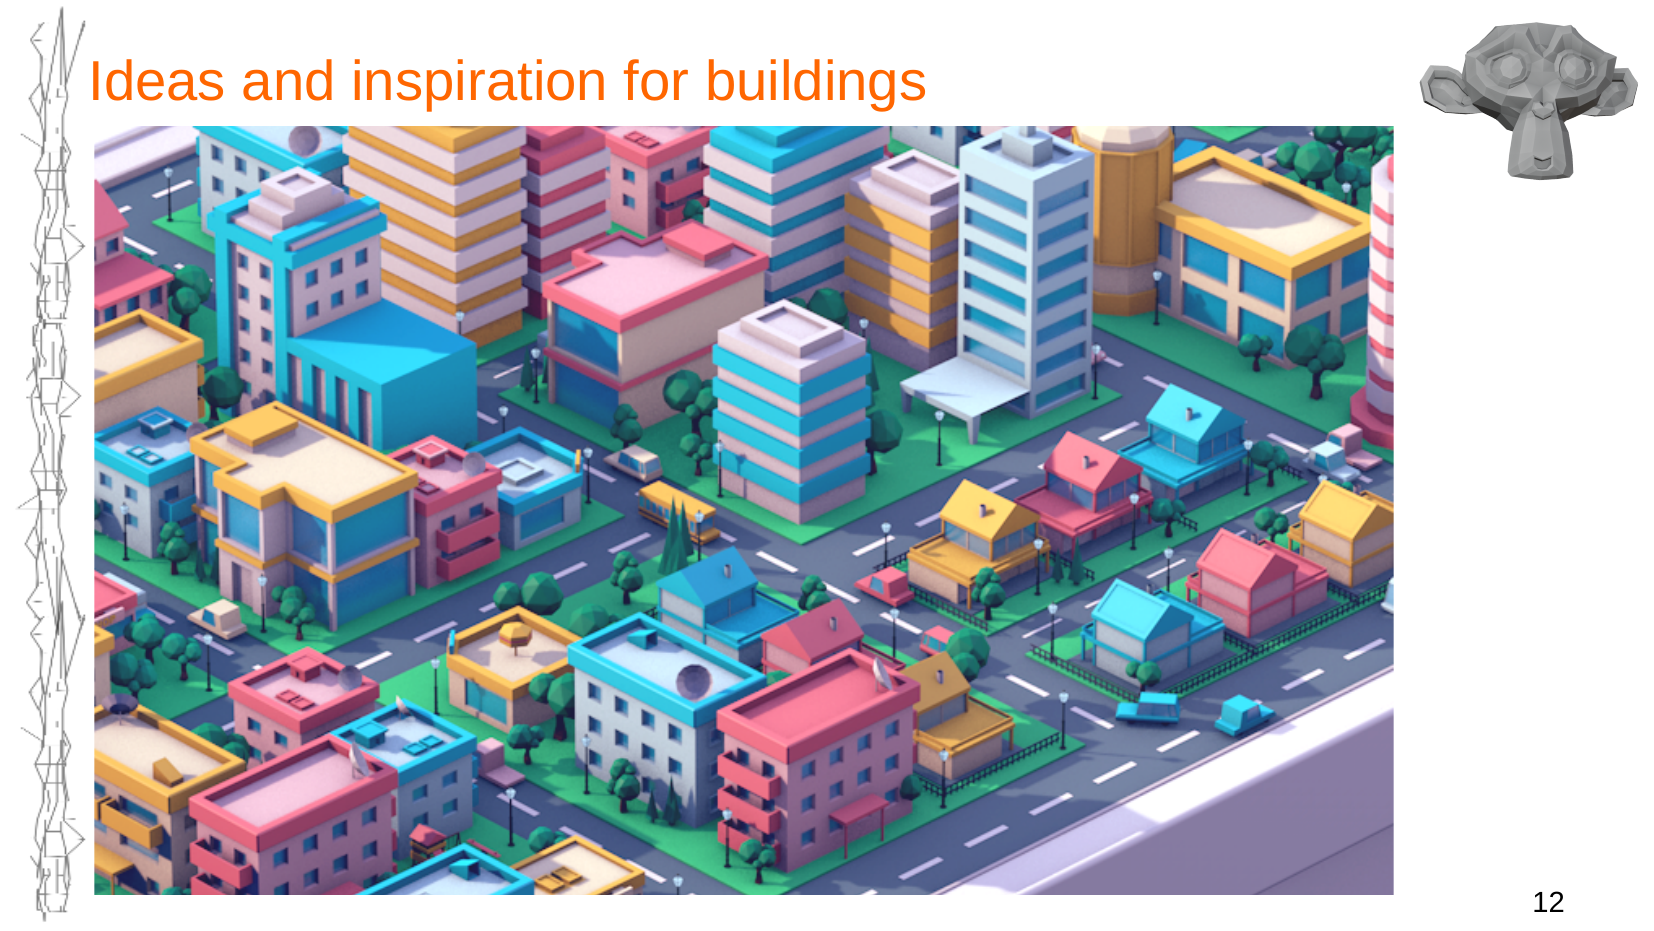

# Ideas and inspiration for buildings
12